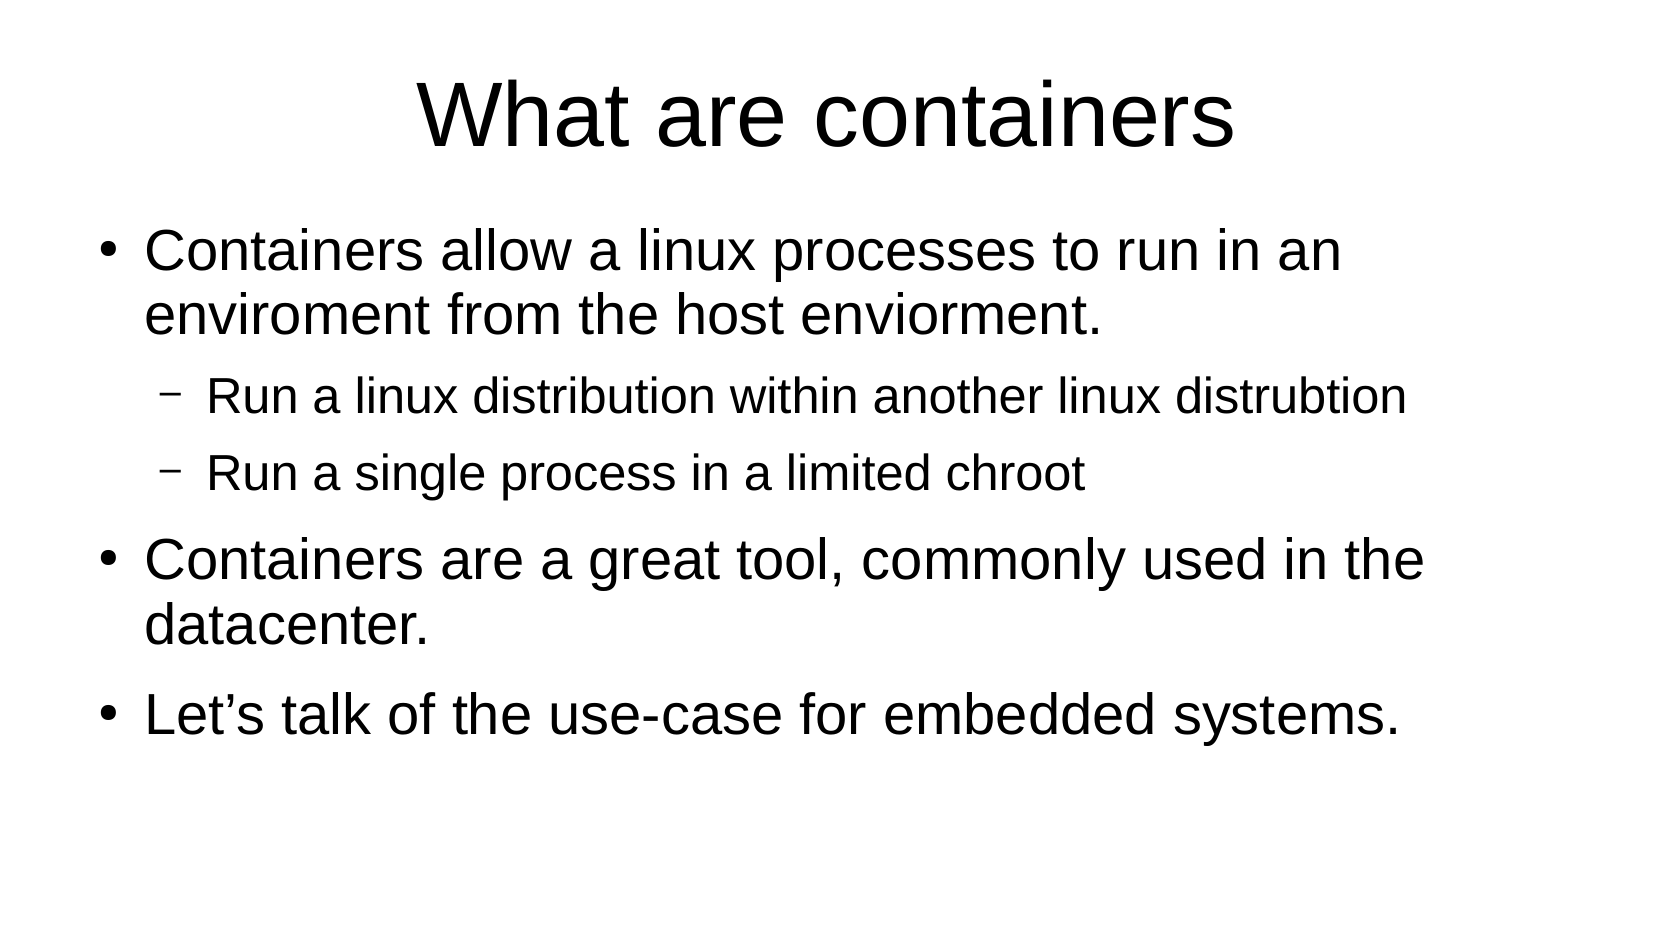

# What are containers
Containers allow a linux processes to run in an enviroment from the host enviorment.
Run a linux distribution within another linux distrubtion
Run a single process in a limited chroot
Containers are a great tool, commonly used in the datacenter.
Let’s talk of the use-case for embedded systems.